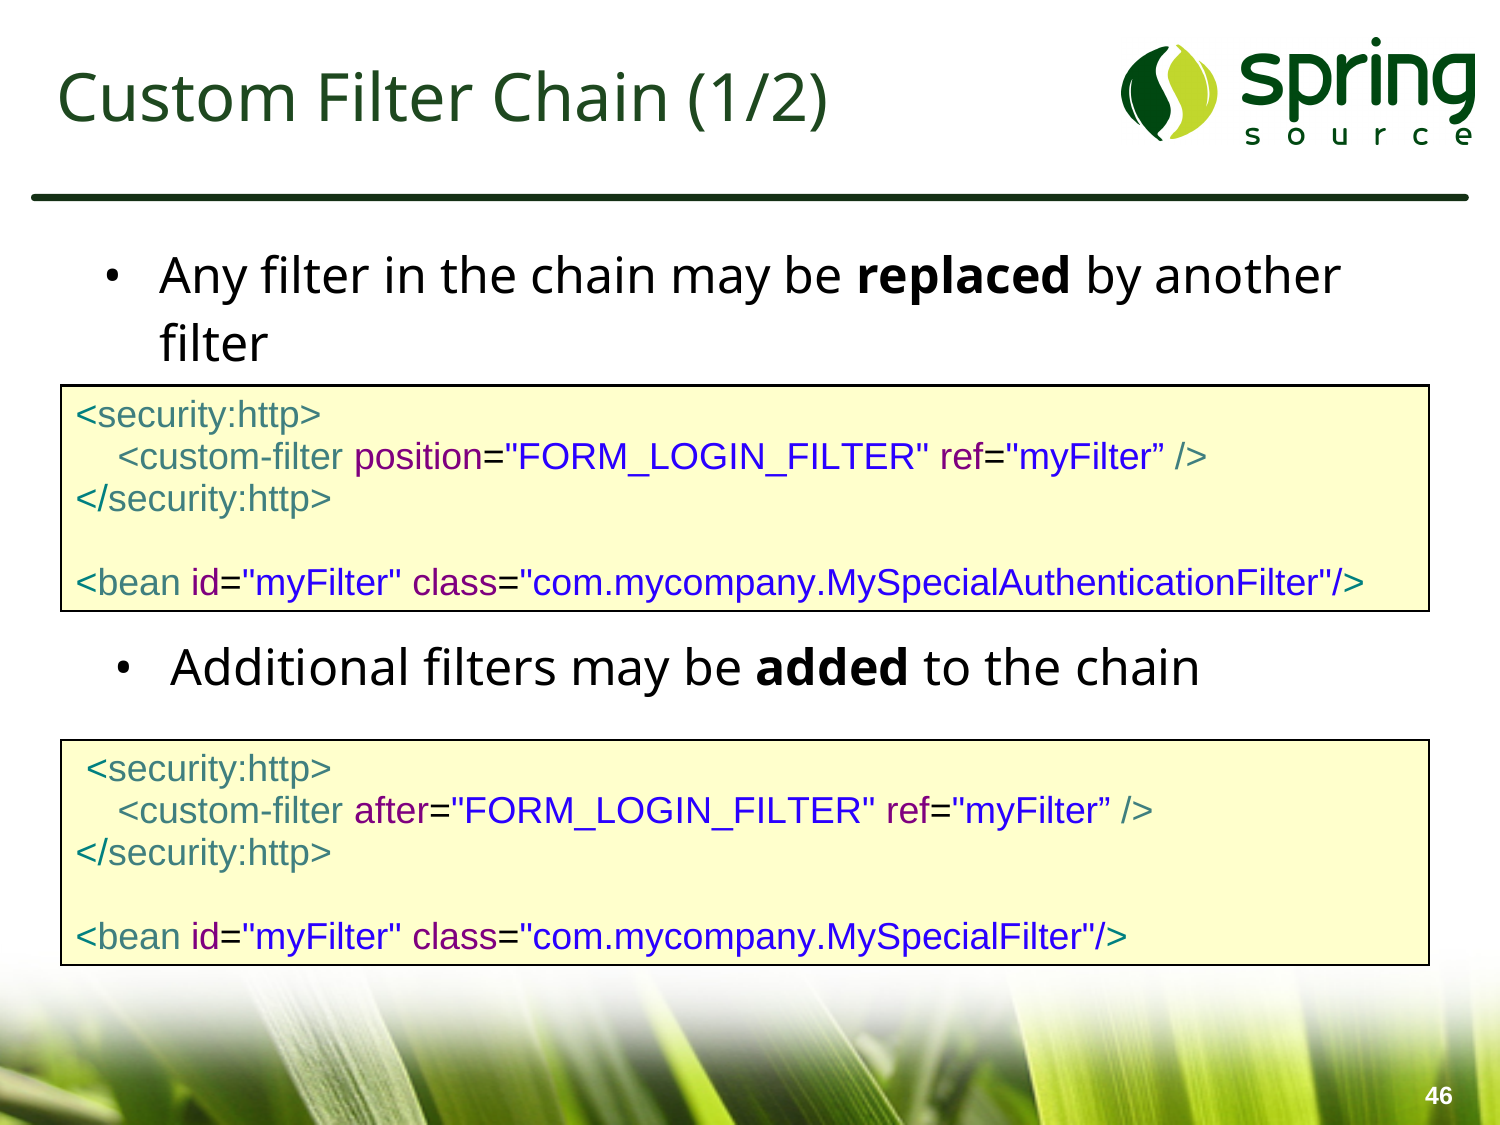

Custom Filter Chain (1/2)
# Any filter in the chain may be replaced by another filter
<security:http>
 <custom-filter position="FORM_LOGIN_FILTER" ref="myFilter” />
</security:http>
<bean id="myFilter" class="com.mycompany.MySpecialAuthenticationFilter"/>
Additional filters may be added to the chain
 <security:http>
 <custom-filter after="FORM_LOGIN_FILTER" ref="myFilter” />
</security:http>
<bean id="myFilter" class="com.mycompany.MySpecialFilter"/>